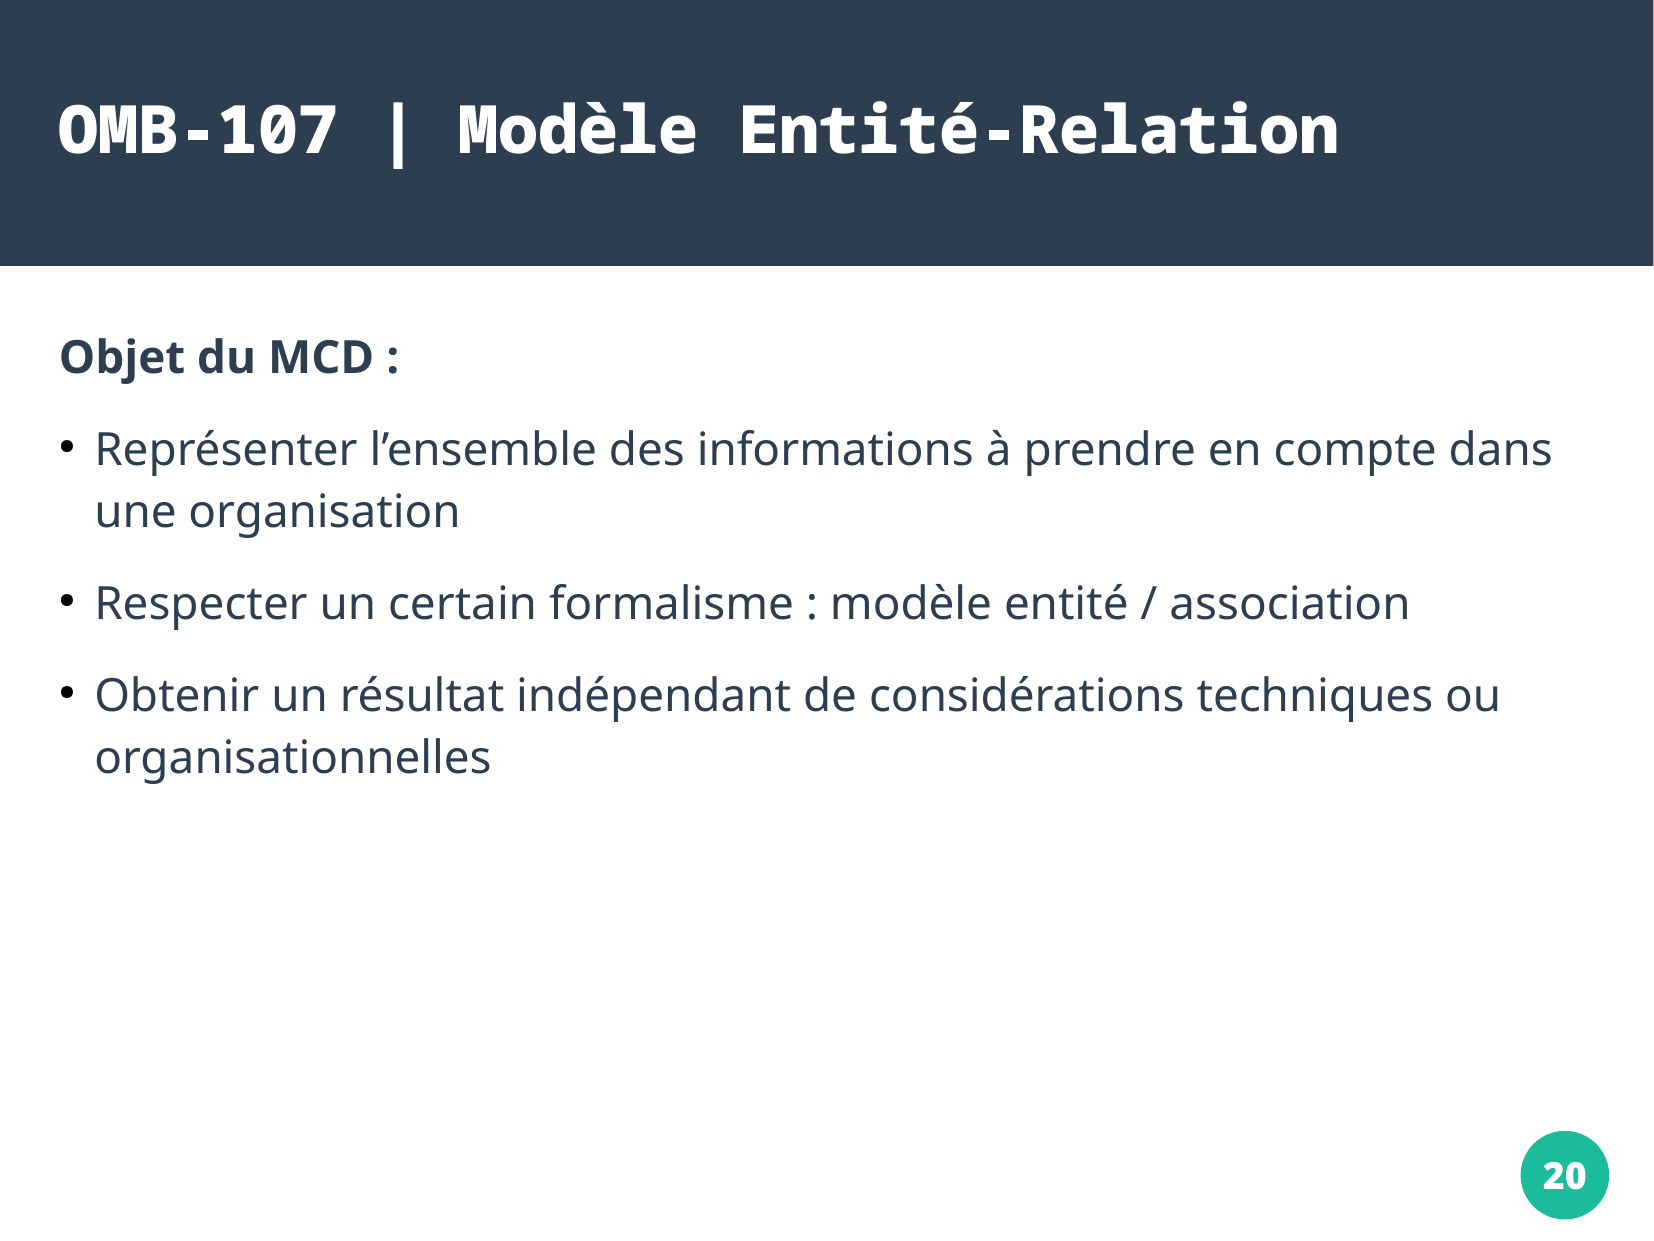

# OMB-107 | Modèle Entité-Relation
Objet du MCD :
Représenter l’ensemble des informations à prendre en compte dans une organisation
Respecter un certain formalisme : modèle entité / association
Obtenir un résultat indépendant de considérations techniques ou organisationnelles
20